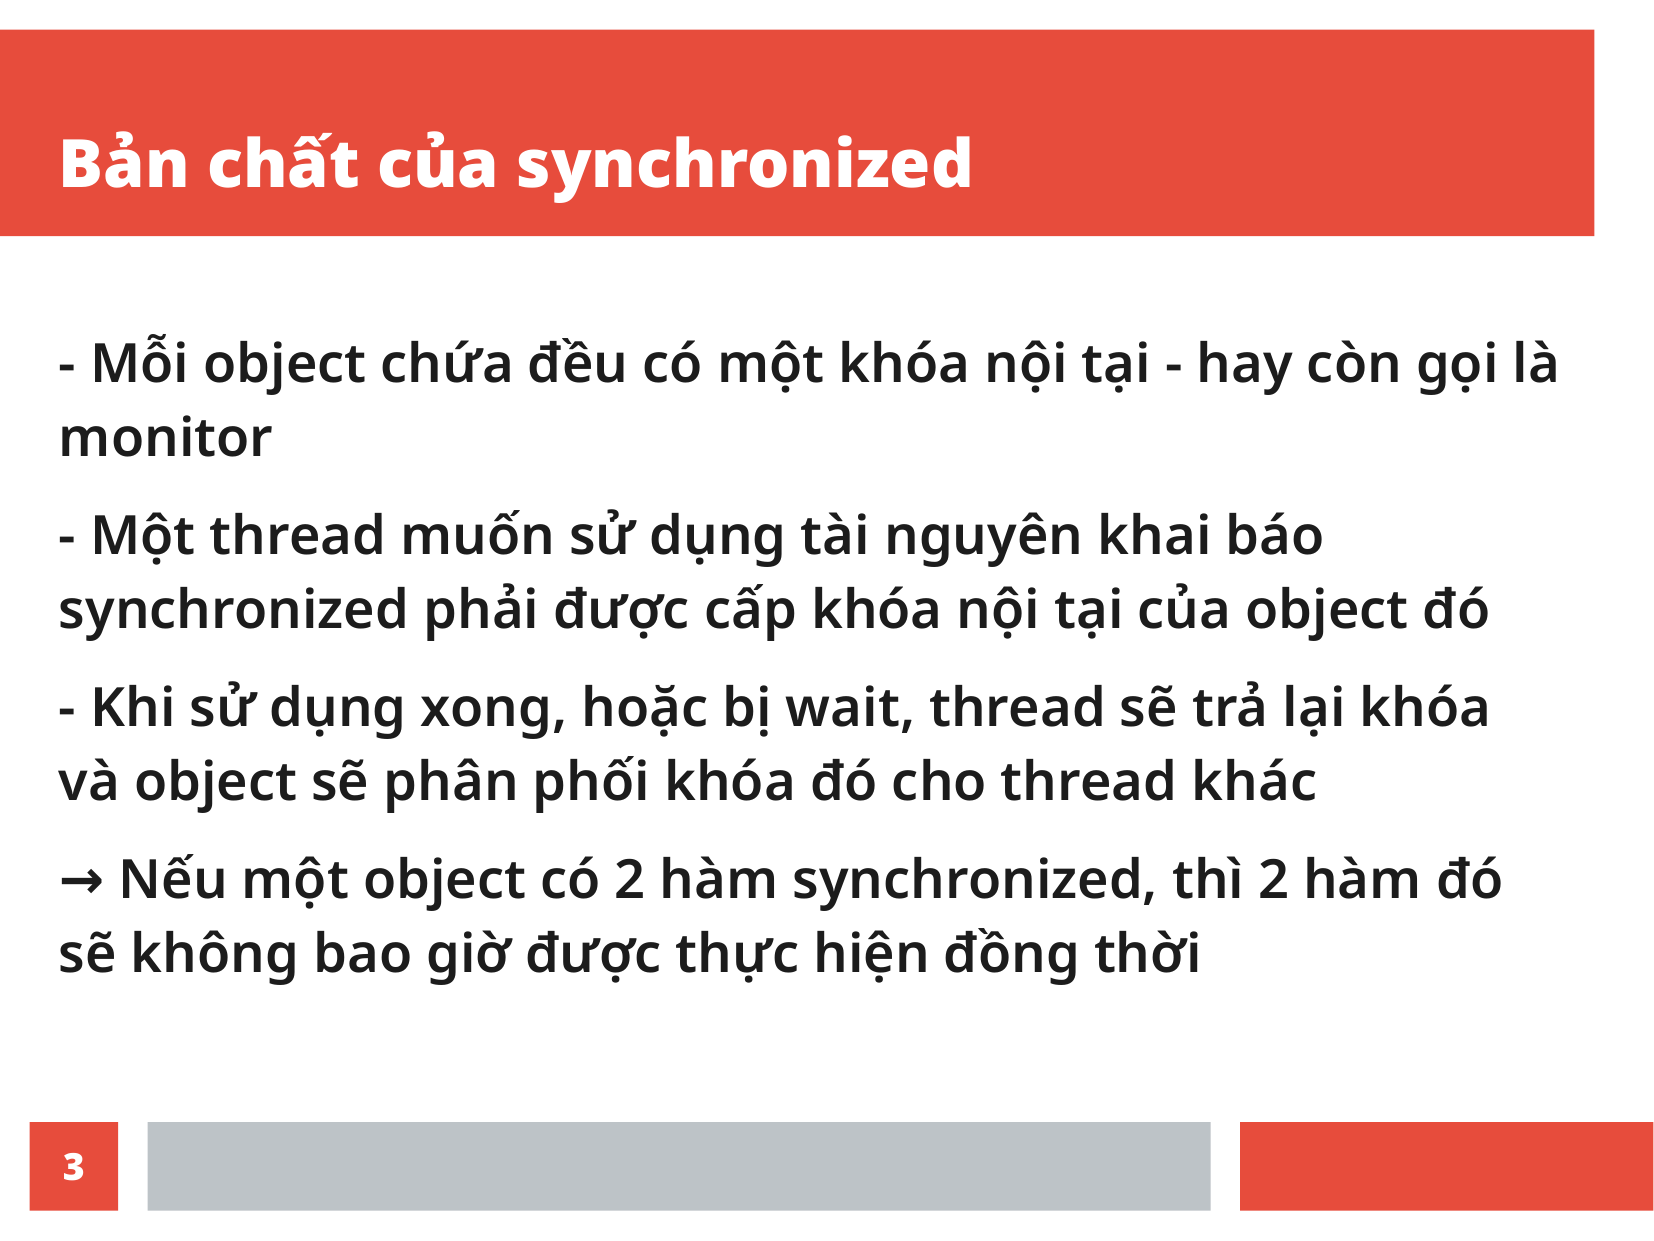

# Bản chất của synchronized
- Mỗi object chứa đều có một khóa nội tại - hay còn gọi là monitor
- Một thread muốn sử dụng tài nguyên khai báo synchronized phải được cấp khóa nội tại của object đó
- Khi sử dụng xong, hoặc bị wait, thread sẽ trả lại khóa và object sẽ phân phối khóa đó cho thread khác
→ Nếu một object có 2 hàm synchronized, thì 2 hàm đó sẽ không bao giờ được thực hiện đồng thời
3